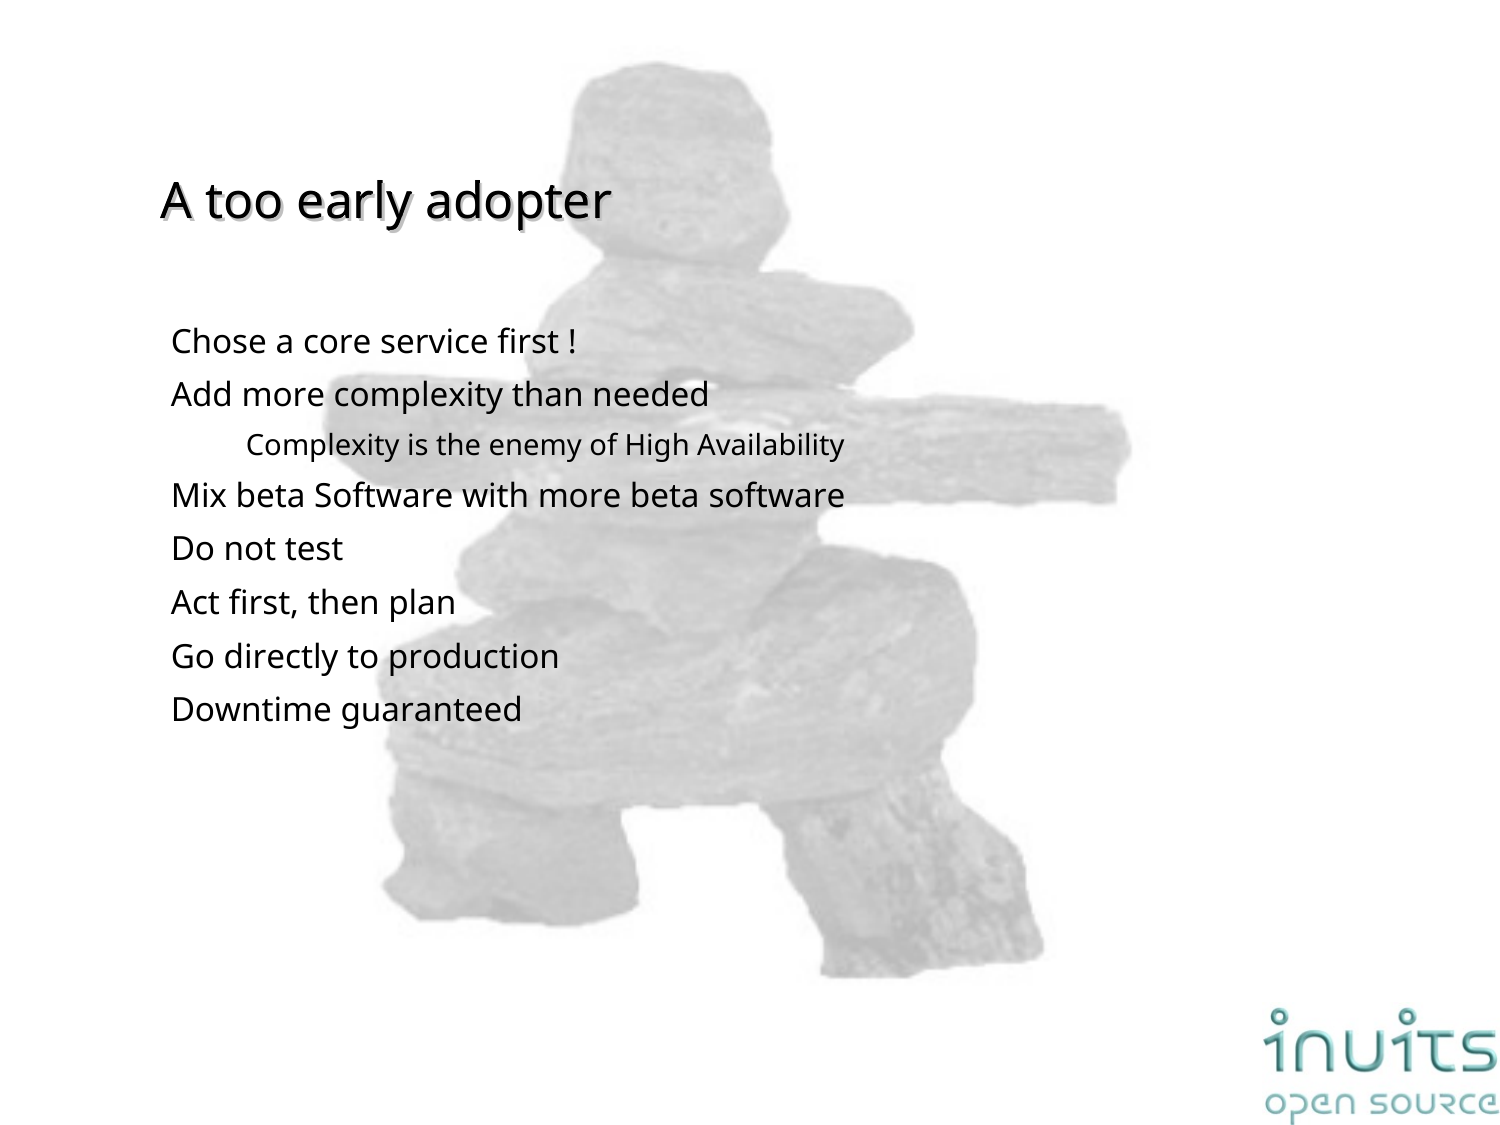

# A too early adopter
Chose a core service first !
Add more complexity than needed
Complexity is the enemy of High Availability
Mix beta Software with more beta software
Do not test
Act first, then plan
Go directly to production
Downtime guaranteed